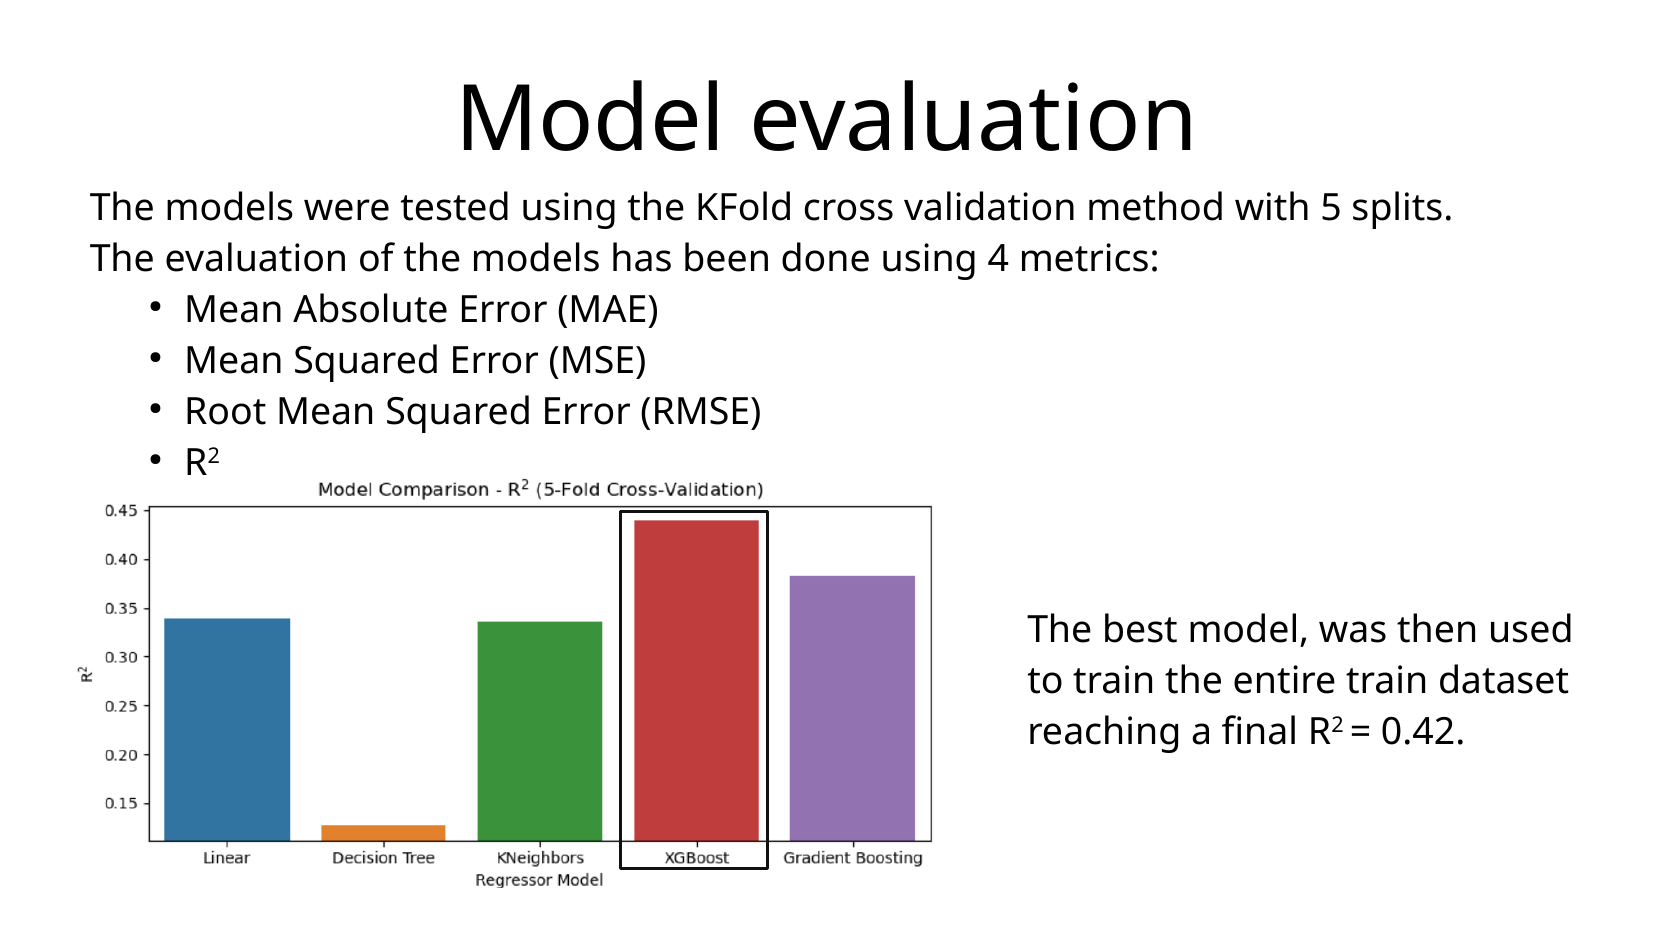

# Model evaluation
The models were tested using the KFold cross validation method with 5 splits.
The evaluation of the models has been done using 4 metrics:
Mean Absolute Error (MAE)
Mean Squared Error (MSE)
Root Mean Squared Error (RMSE)
R2
The best model, was then used to train the entire train dataset reaching a final R2 = 0.42.